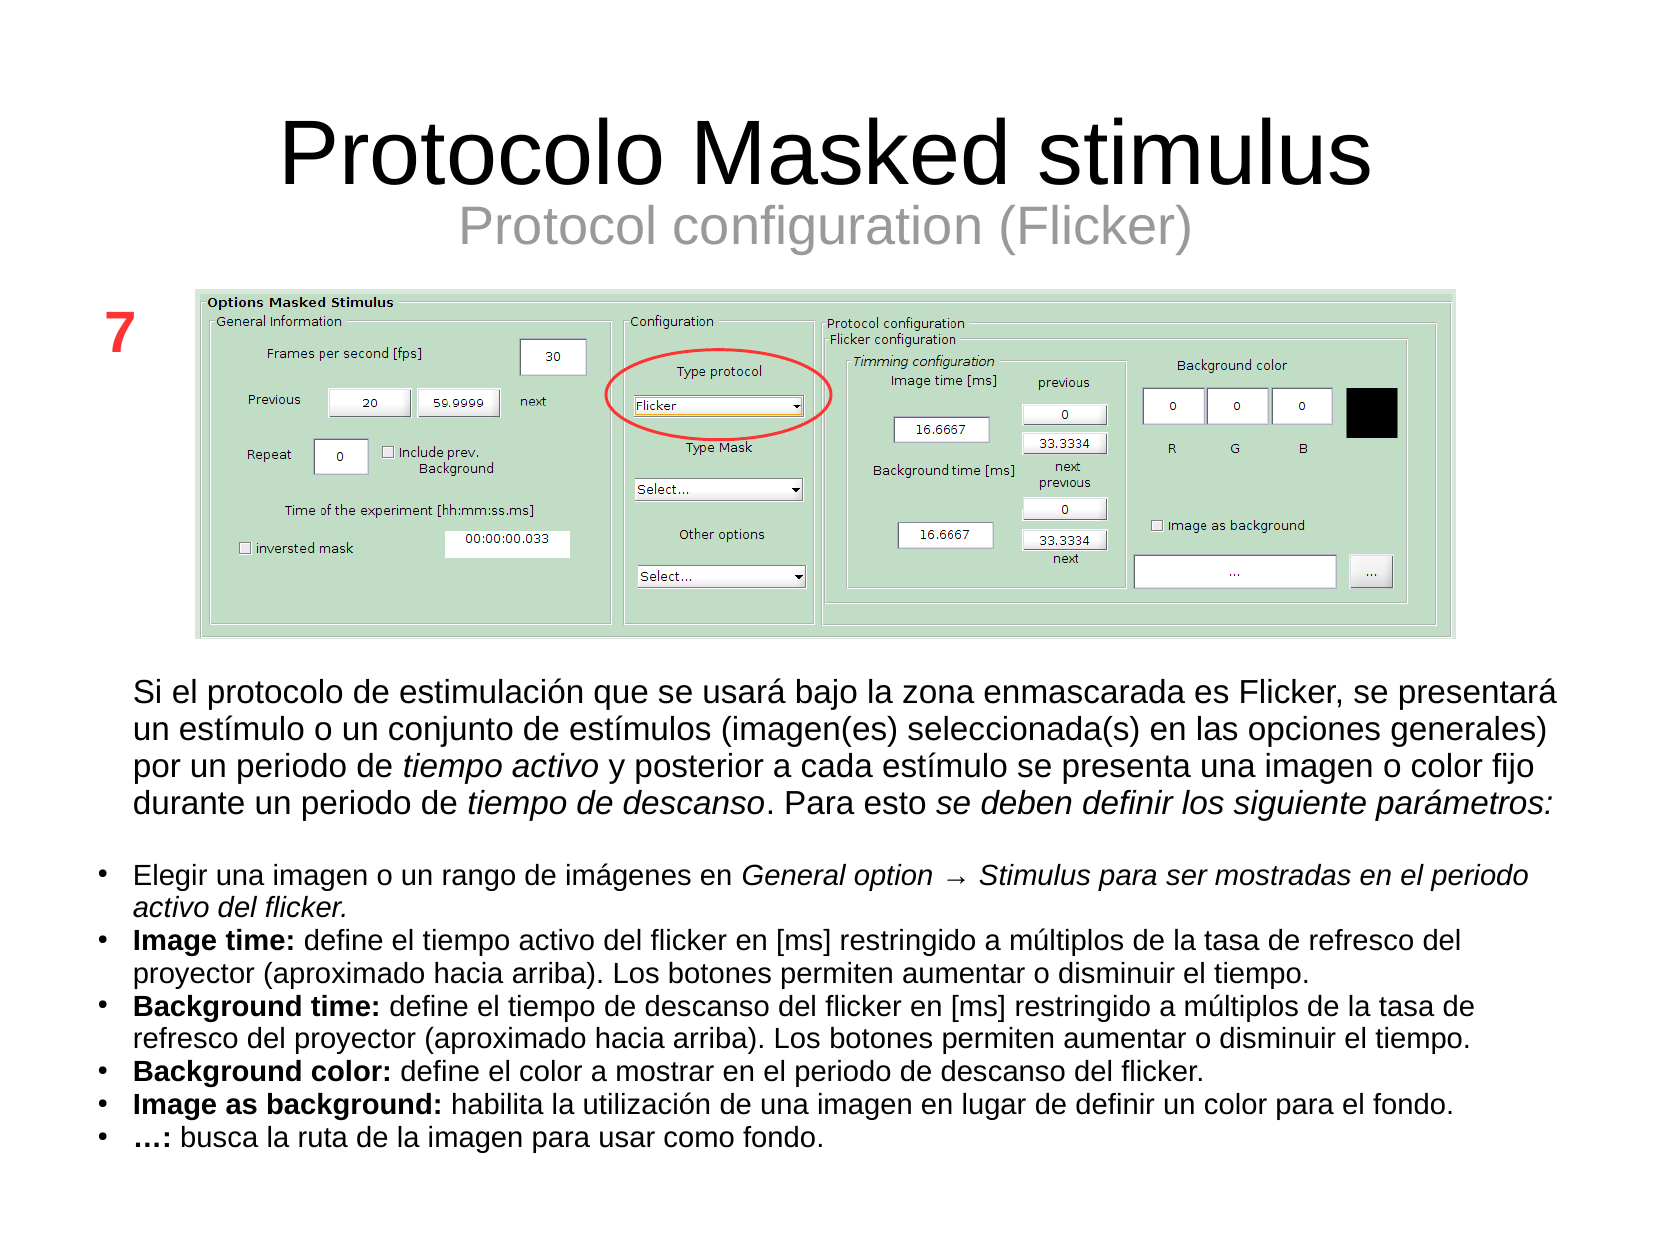

# Protocolo Masked stimulus
Protocol configuration (Flicker)
7
Si el protocolo de estimulación que se usará bajo la zona enmascarada es Flicker, se presentará un estímulo o un conjunto de estímulos (imagen(es) seleccionada(s) en las opciones generales) por un periodo de tiempo activo y posterior a cada estímulo se presenta una imagen o color fijo durante un periodo de tiempo de descanso. Para esto se deben definir los siguiente parámetros:
Elegir una imagen o un rango de imágenes en General option → Stimulus para ser mostradas en el periodo activo del flicker.
Image time: define el tiempo activo del flicker en [ms] restringido a múltiplos de la tasa de refresco del proyector (aproximado hacia arriba). Los botones permiten aumentar o disminuir el tiempo.
Background time: define el tiempo de descanso del flicker en [ms] restringido a múltiplos de la tasa de refresco del proyector (aproximado hacia arriba). Los botones permiten aumentar o disminuir el tiempo.
Background color: define el color a mostrar en el periodo de descanso del flicker.
Image as background: habilita la utilización de una imagen en lugar de definir un color para el fondo.
…: busca la ruta de la imagen para usar como fondo.